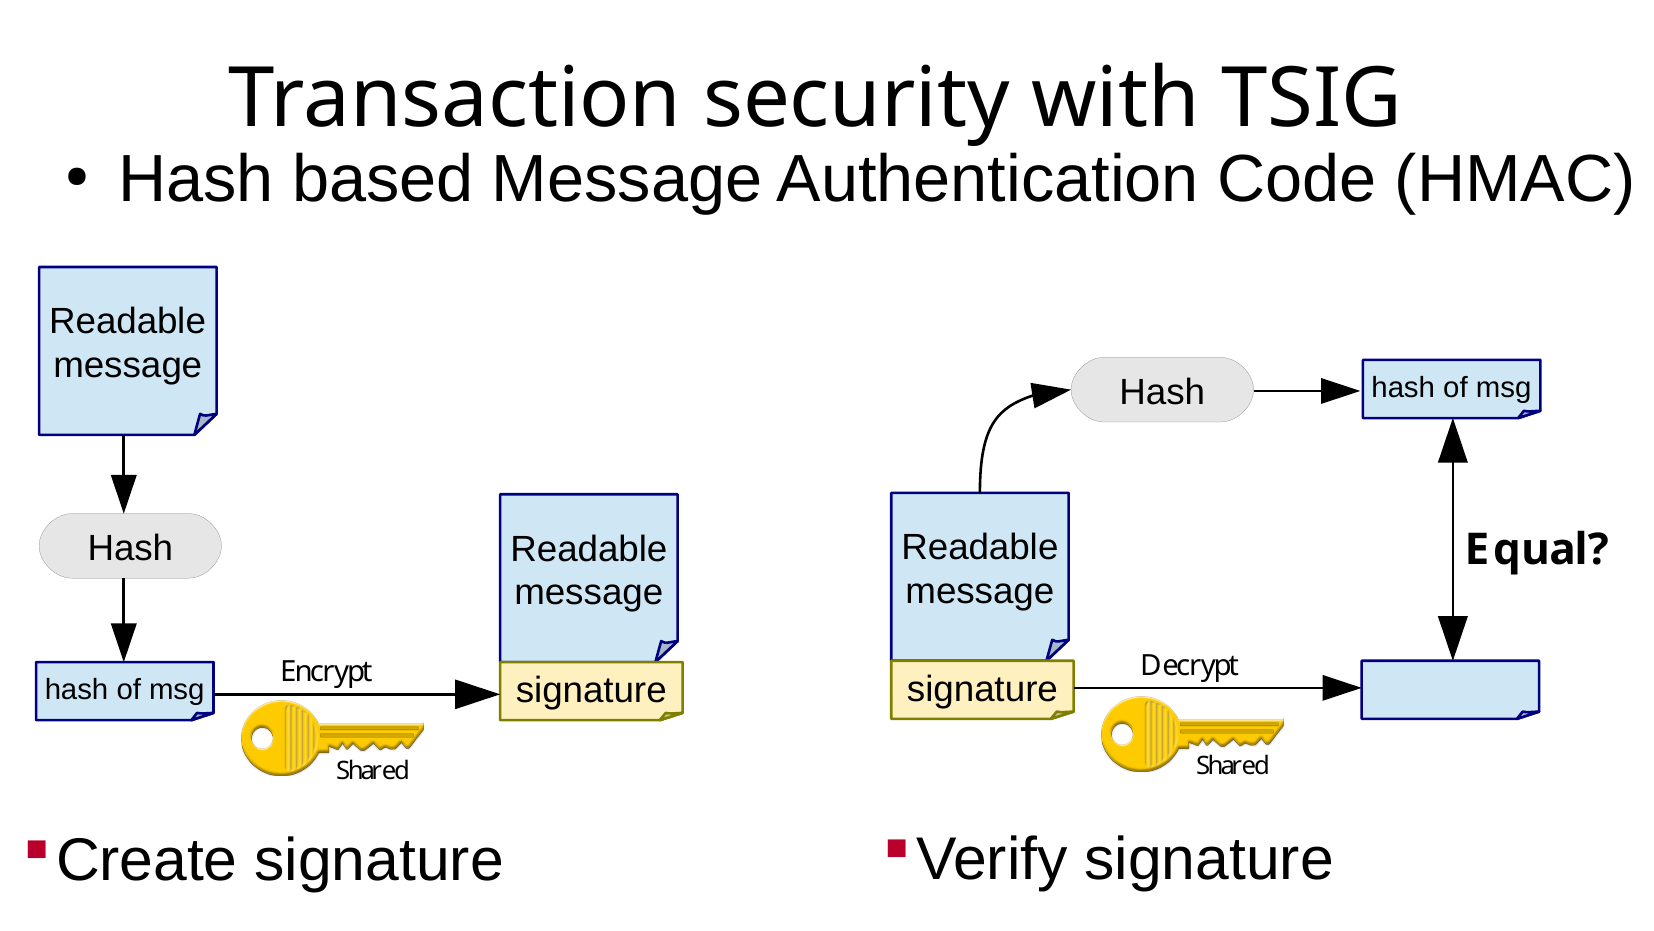

# Transaction security with TSIG
Hash based Message Authentication Code (HMAC)